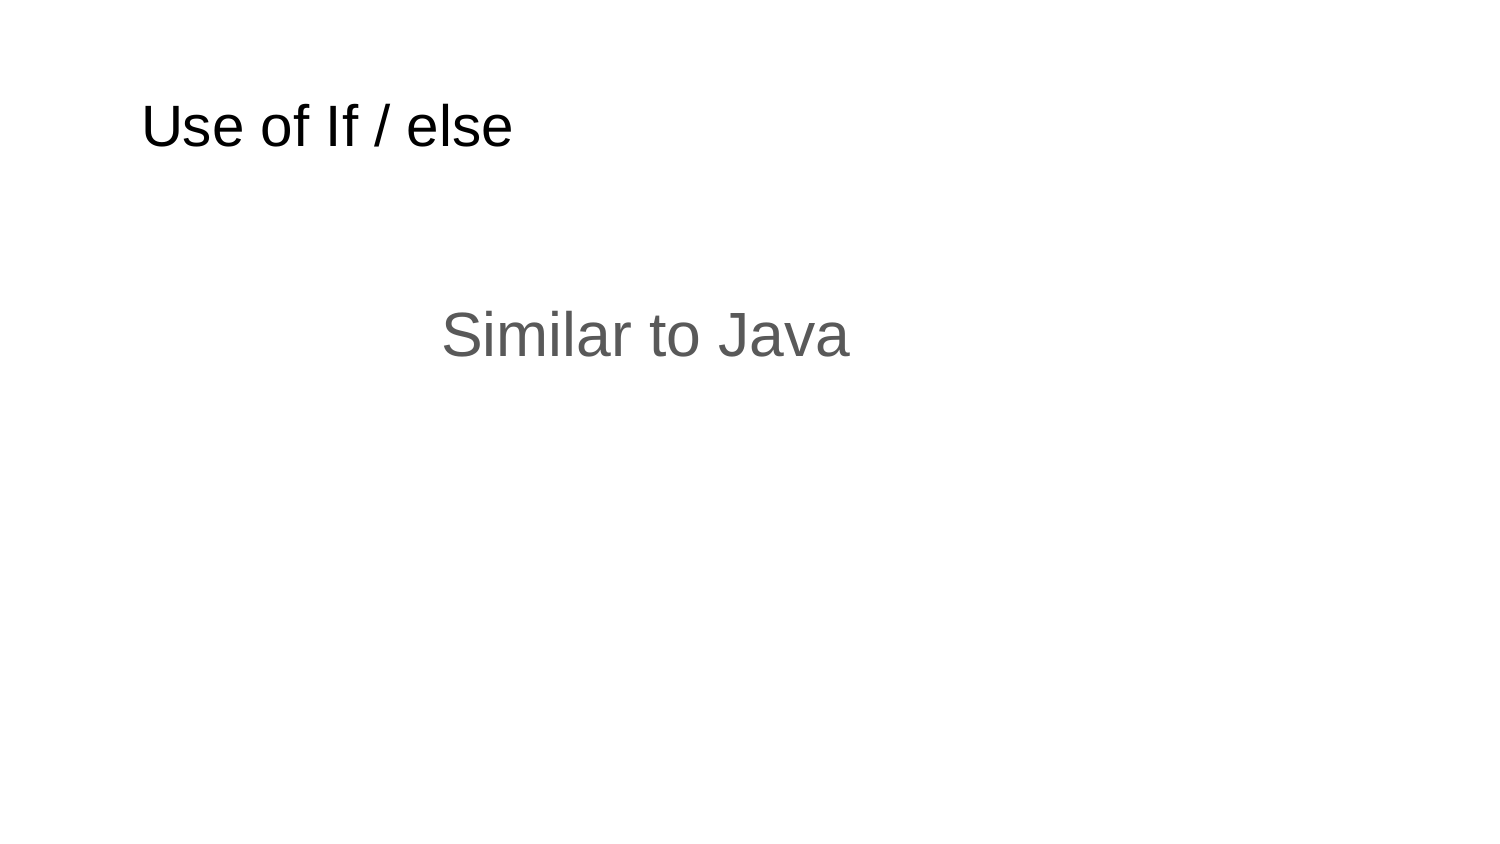

# Use of If / else
Similar to Java